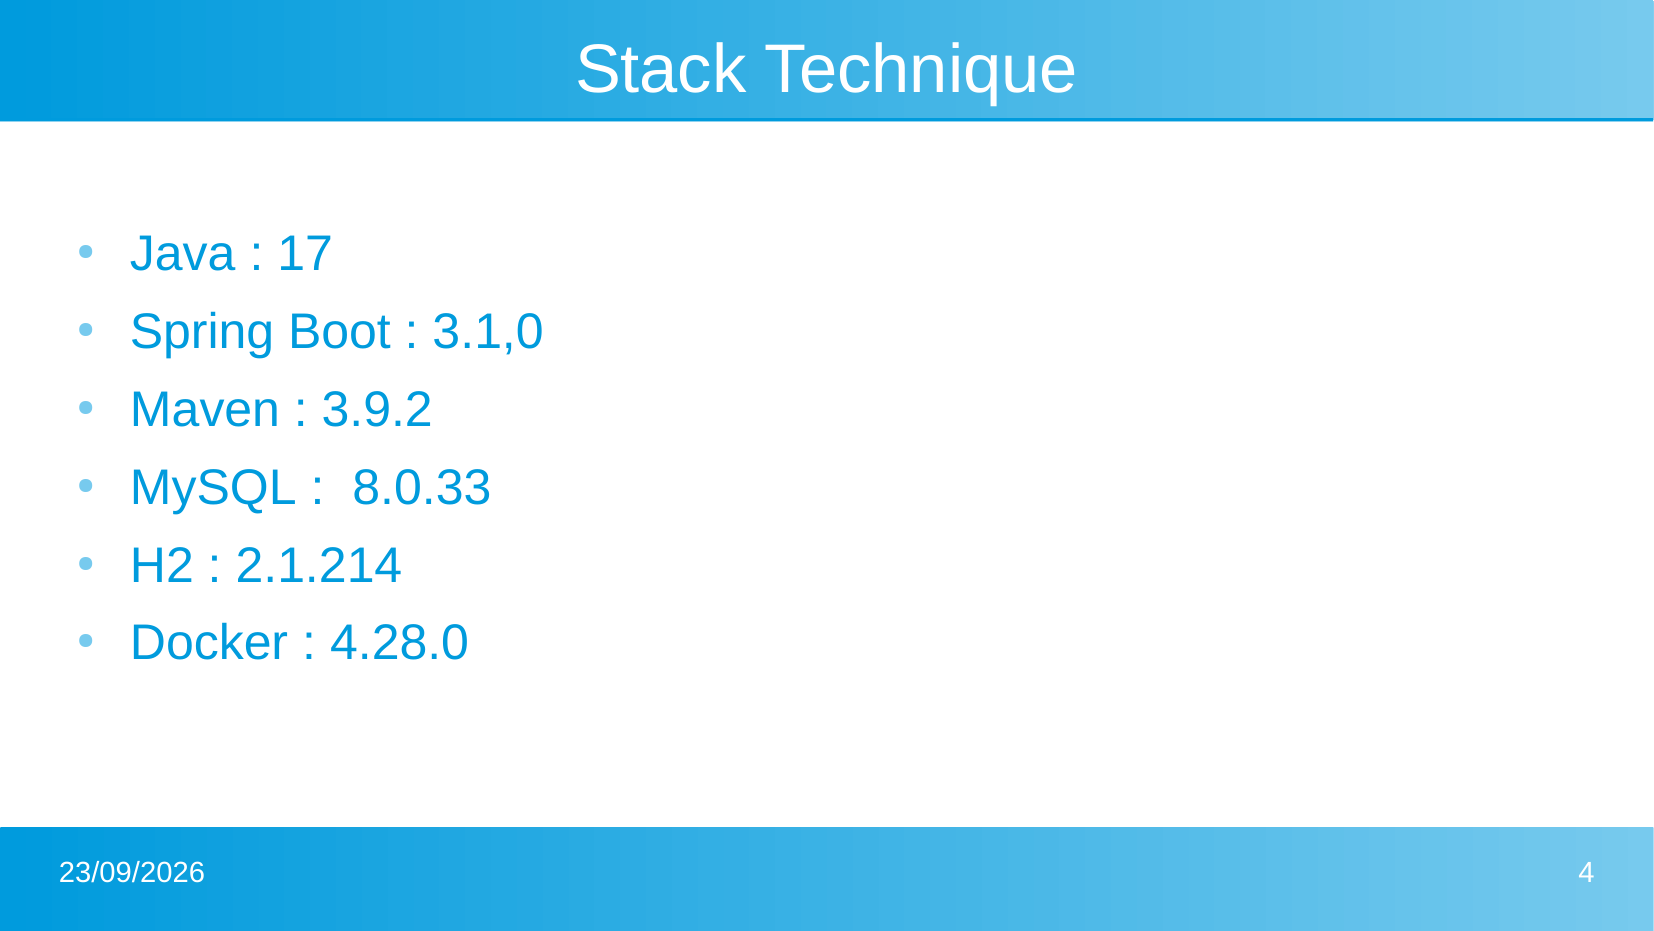

# Stack Technique
Java : 17
Spring Boot : 3.1,0
Maven : 3.9.2
MySQL : 8.0.33
H2 : 2.1.214
Docker : 4.28.0
4